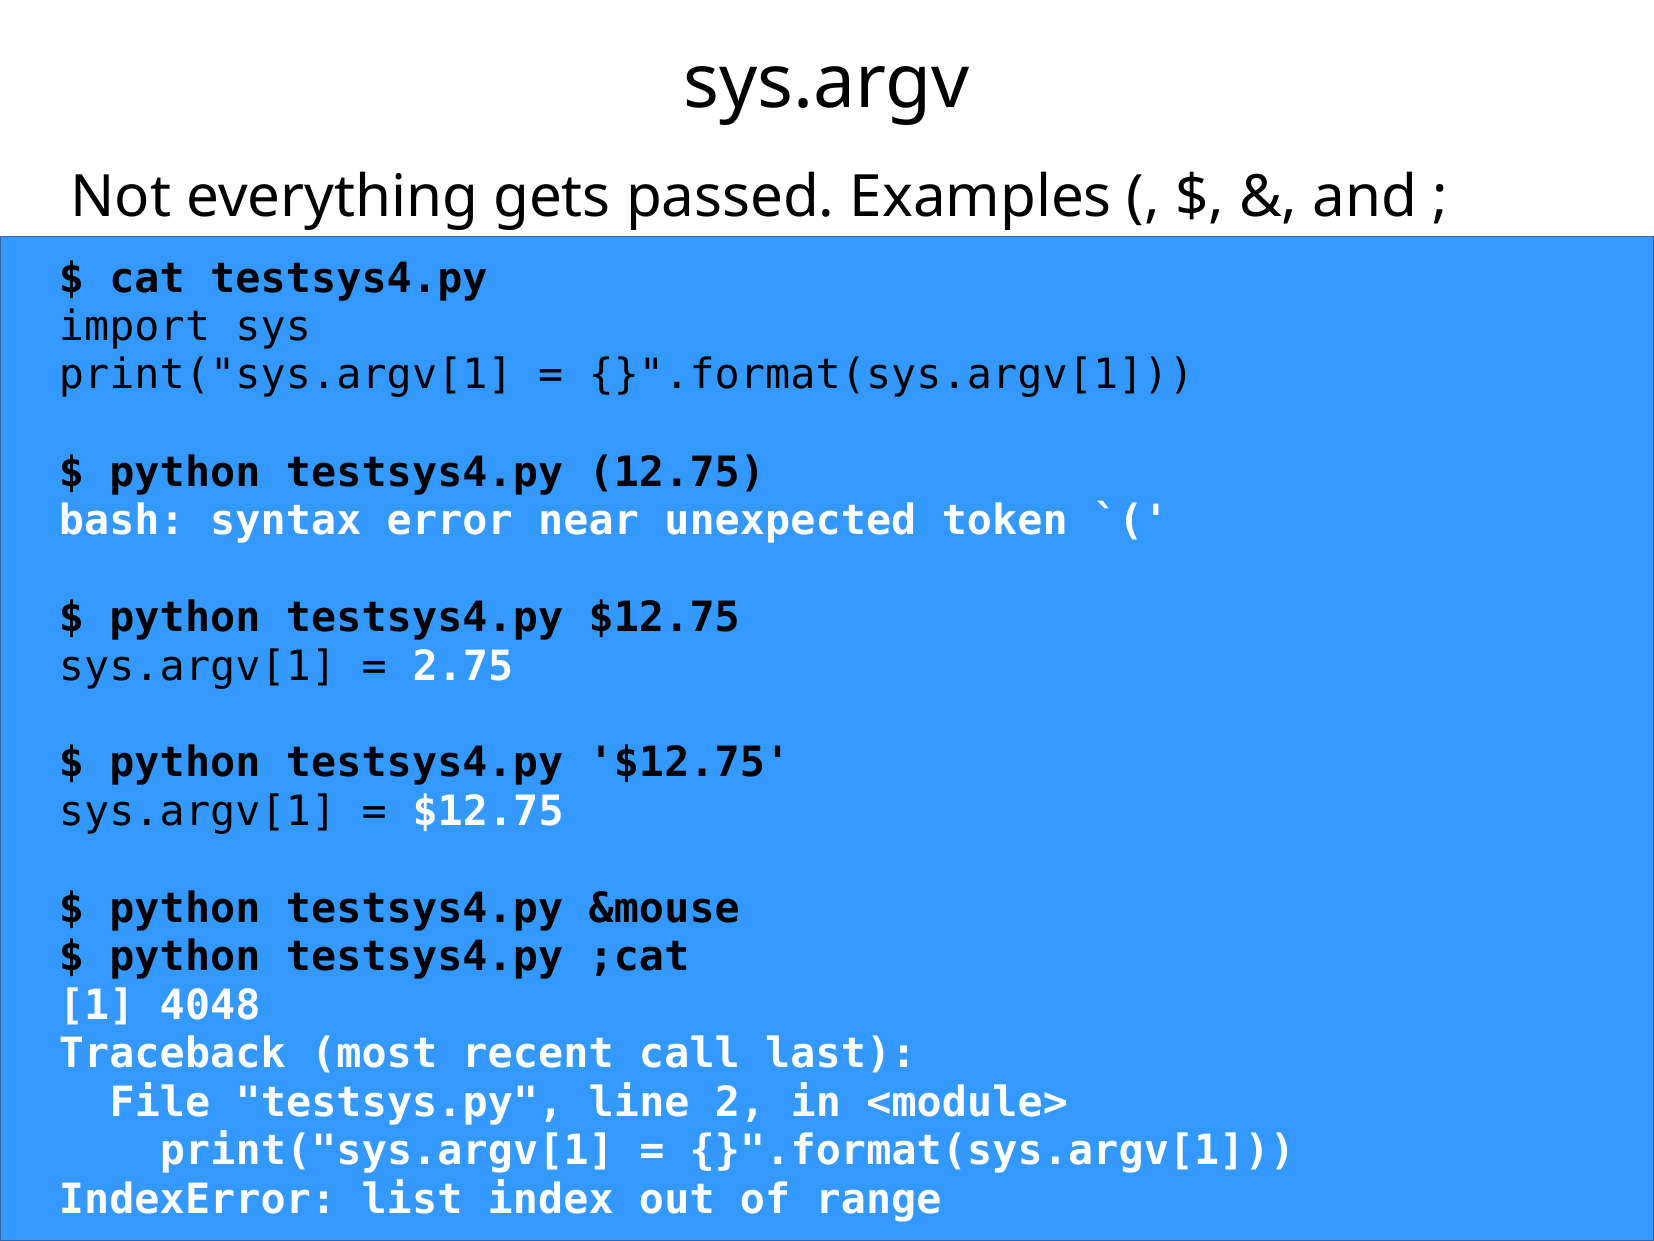

# sys.argv
Not everything gets passed. Examples (, $, &, and ;
$ cat testsys4.py
import sys
print("sys.argv[1] = {}".format(sys.argv[1]))
$ python testsys4.py (12.75)
bash: syntax error near unexpected token `('
$ python testsys4.py $12.75
sys.argv[1] = 2.75
$ python testsys4.py '$12.75'
sys.argv[1] = $12.75
$ python testsys4.py &mouse
$ python testsys4.py ;cat
[1] 4048
Traceback (most recent call last):
 File "testsys.py", line 2, in <module>
 print("sys.argv[1] = {}".format(sys.argv[1]))
IndexError: list index out of range